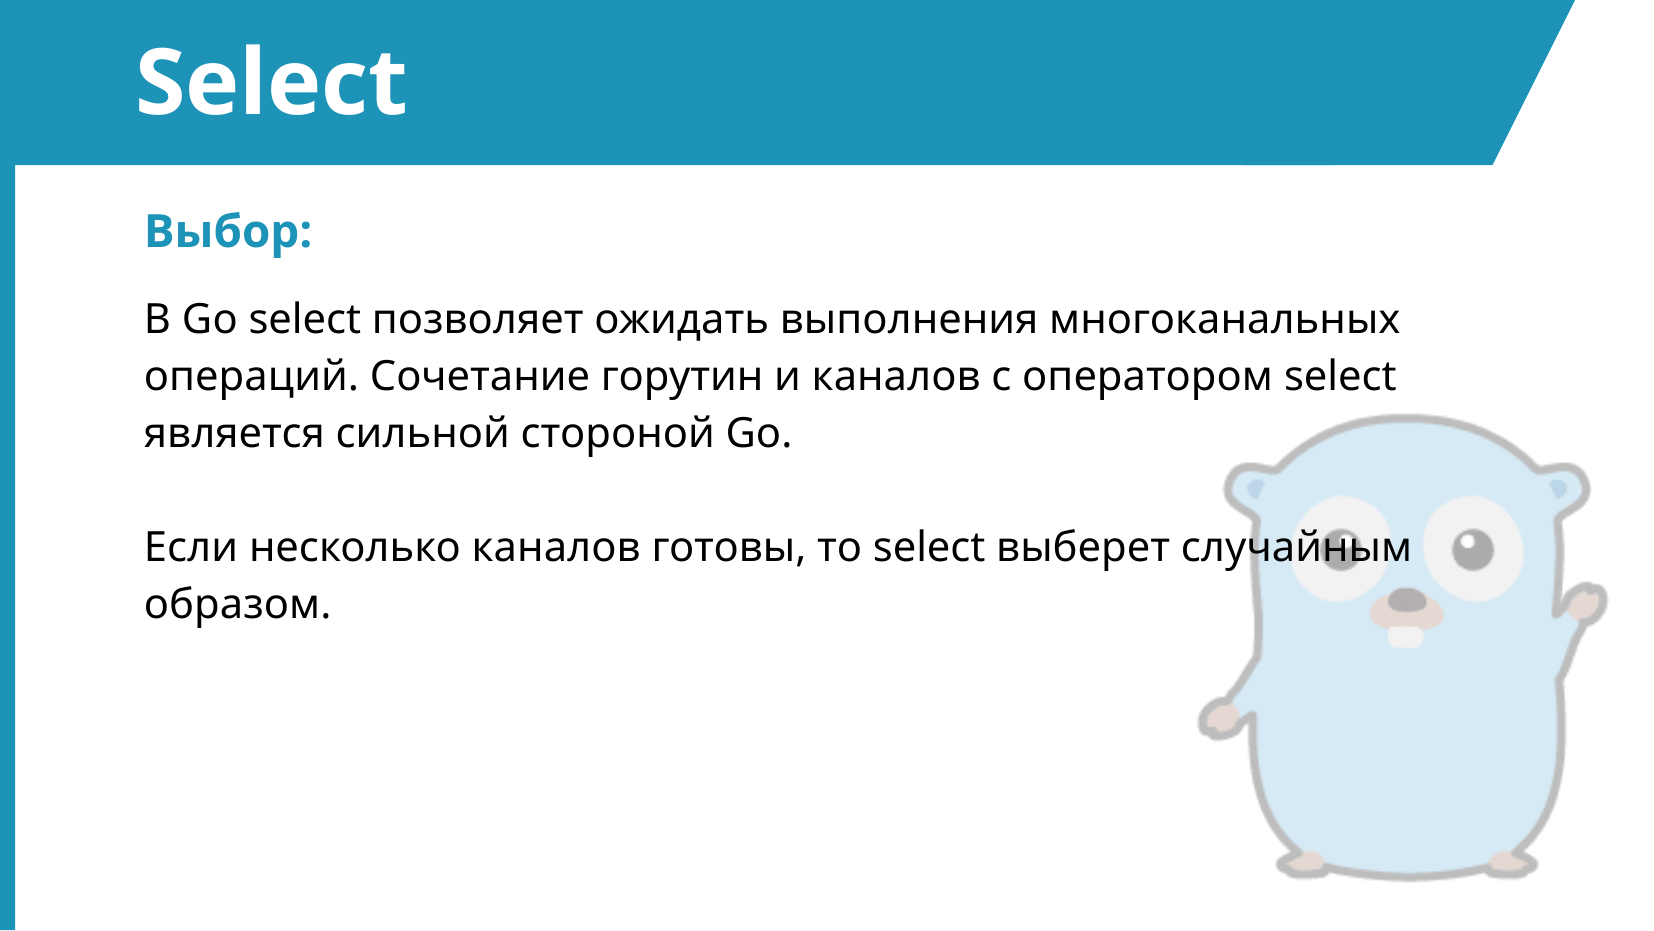

# Select
Выбор:
В Go select позволяет ожидать выполнения многоканальных операций. Cочетание горутин и каналов с оператором select является сильной стороной Go.
Если несколько каналов готовы, то select выберет случайным образом.